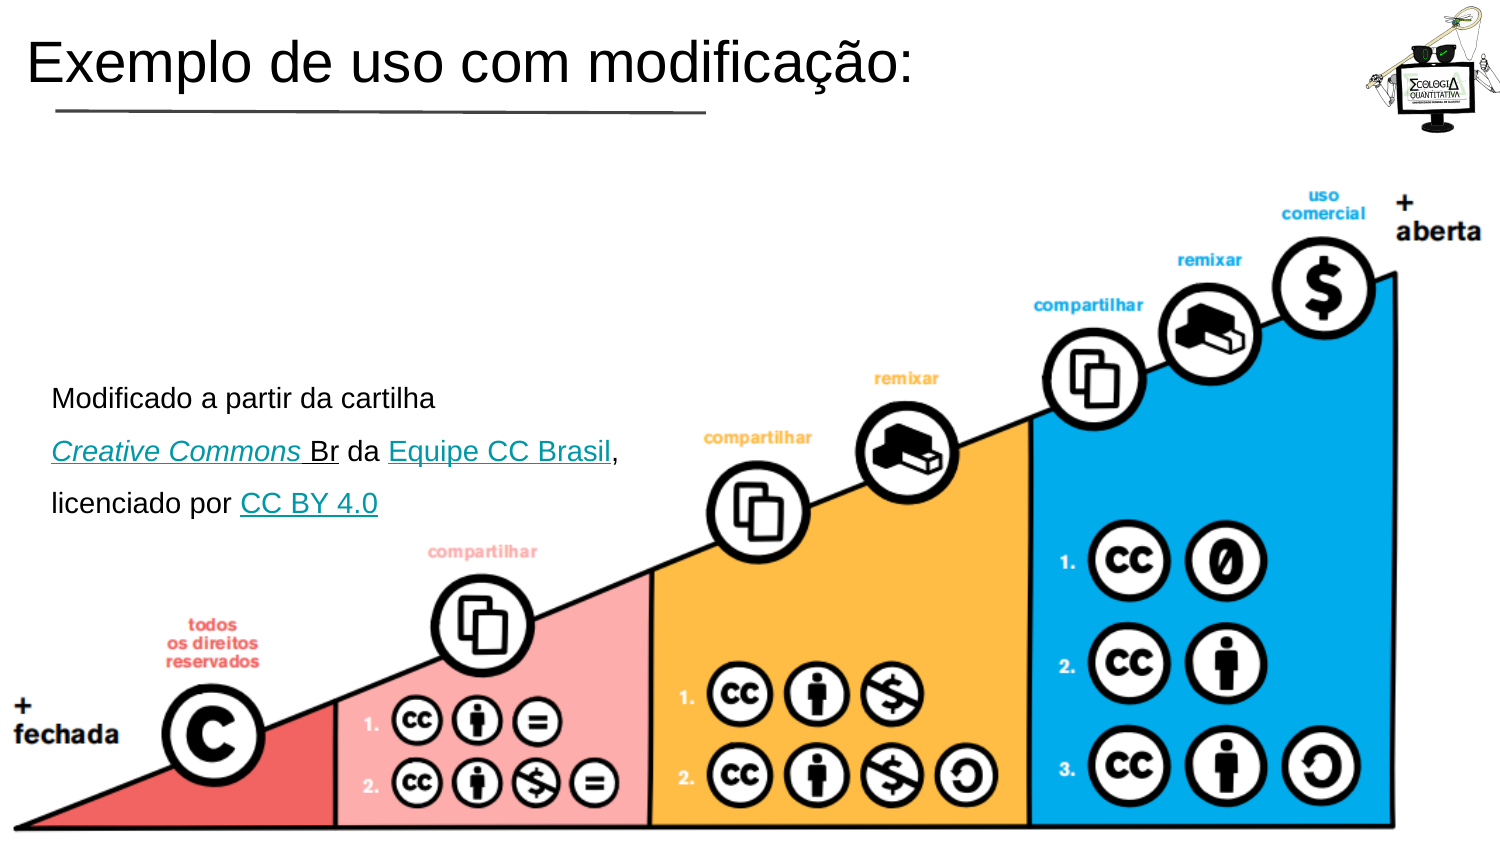

Exemplo de uso com modificação:
Modificado a partir da cartilha Creative Commons Br da Equipe CC Brasil, licenciado por CC BY 4.0